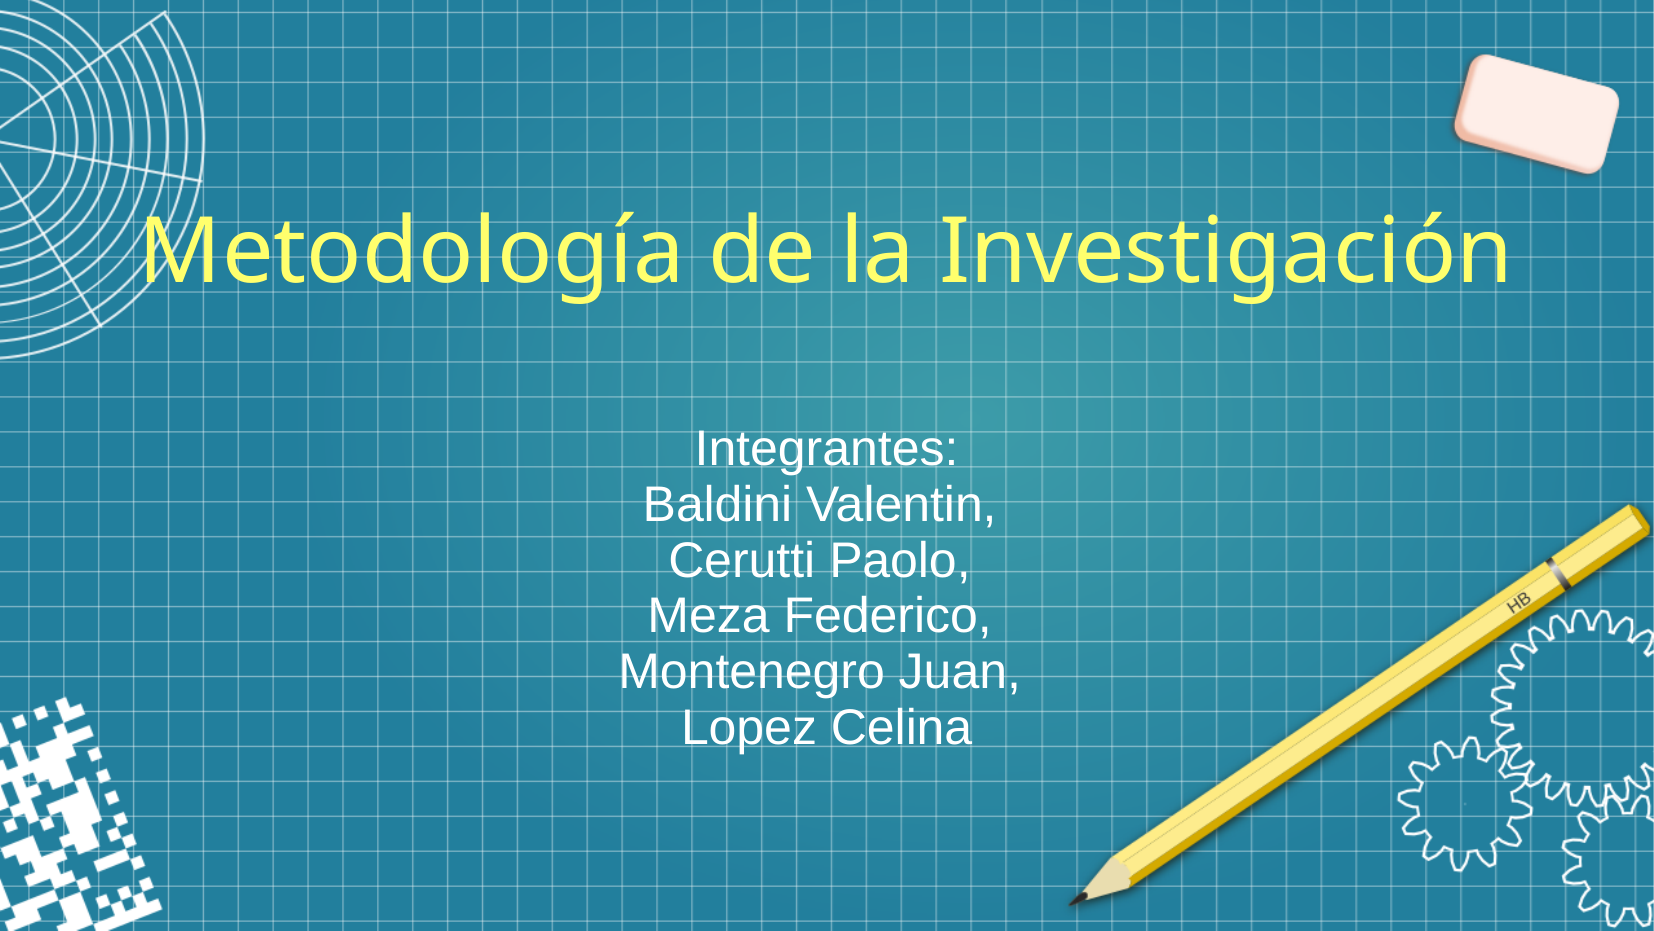

# Metodología de la Investigación
Integrantes:
Baldini Valentin,
Cerutti Paolo,
Meza Federico,
Montenegro Juan,
Lopez Celina